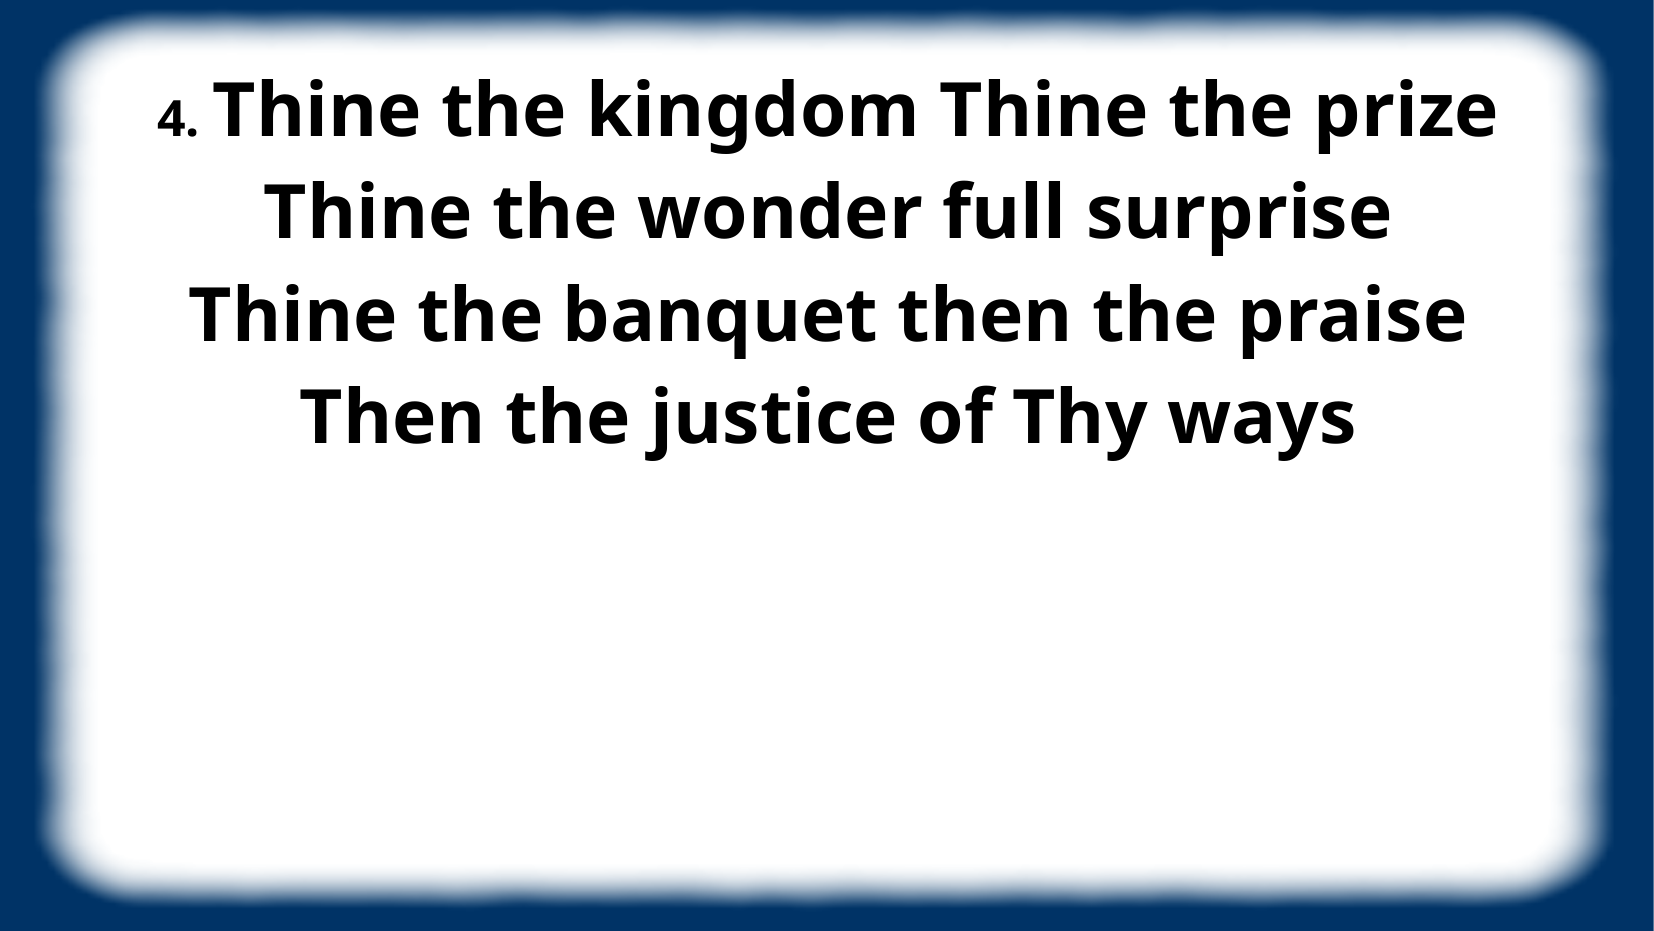

4. Thine the kingdom Thine the prize
Thine the wonder full surprise
Thine the banquet then the praise
Then the justice of Thy ways